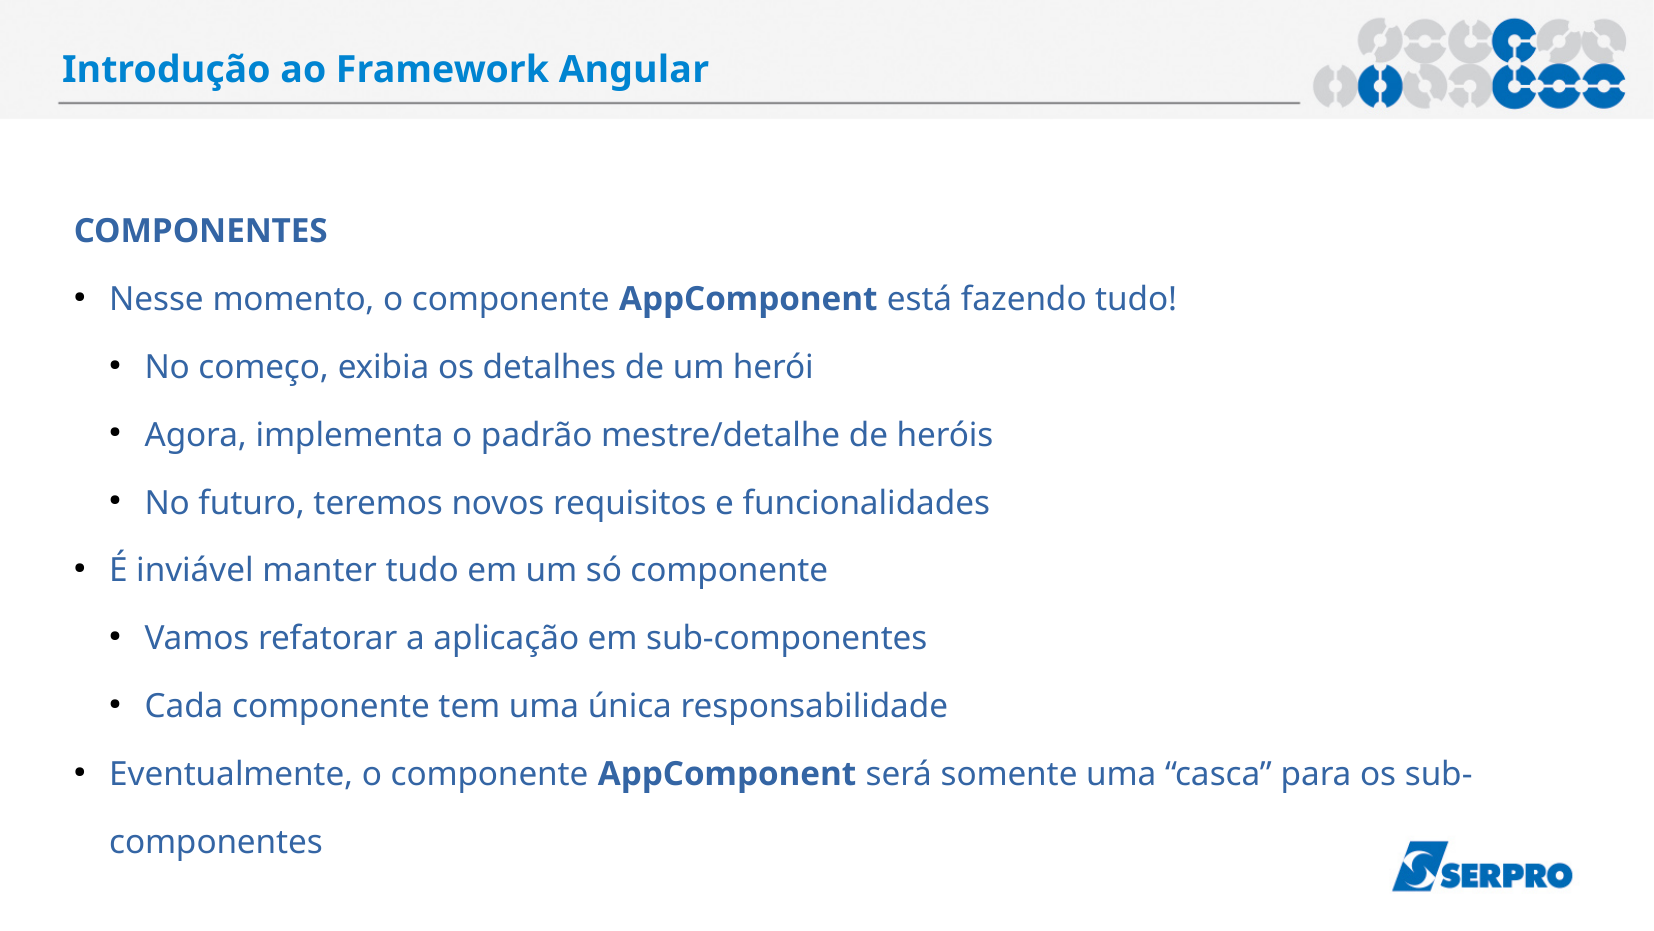

Introdução ao Framework Angular
COMPONENTES
Nesse momento, o componente AppComponent está fazendo tudo!
No começo, exibia os detalhes de um herói
Agora, implementa o padrão mestre/detalhe de heróis
No futuro, teremos novos requisitos e funcionalidades
É inviável manter tudo em um só componente
Vamos refatorar a aplicação em sub-componentes
Cada componente tem uma única responsabilidade
Eventualmente, o componente AppComponent será somente uma “casca” para os sub-componentes